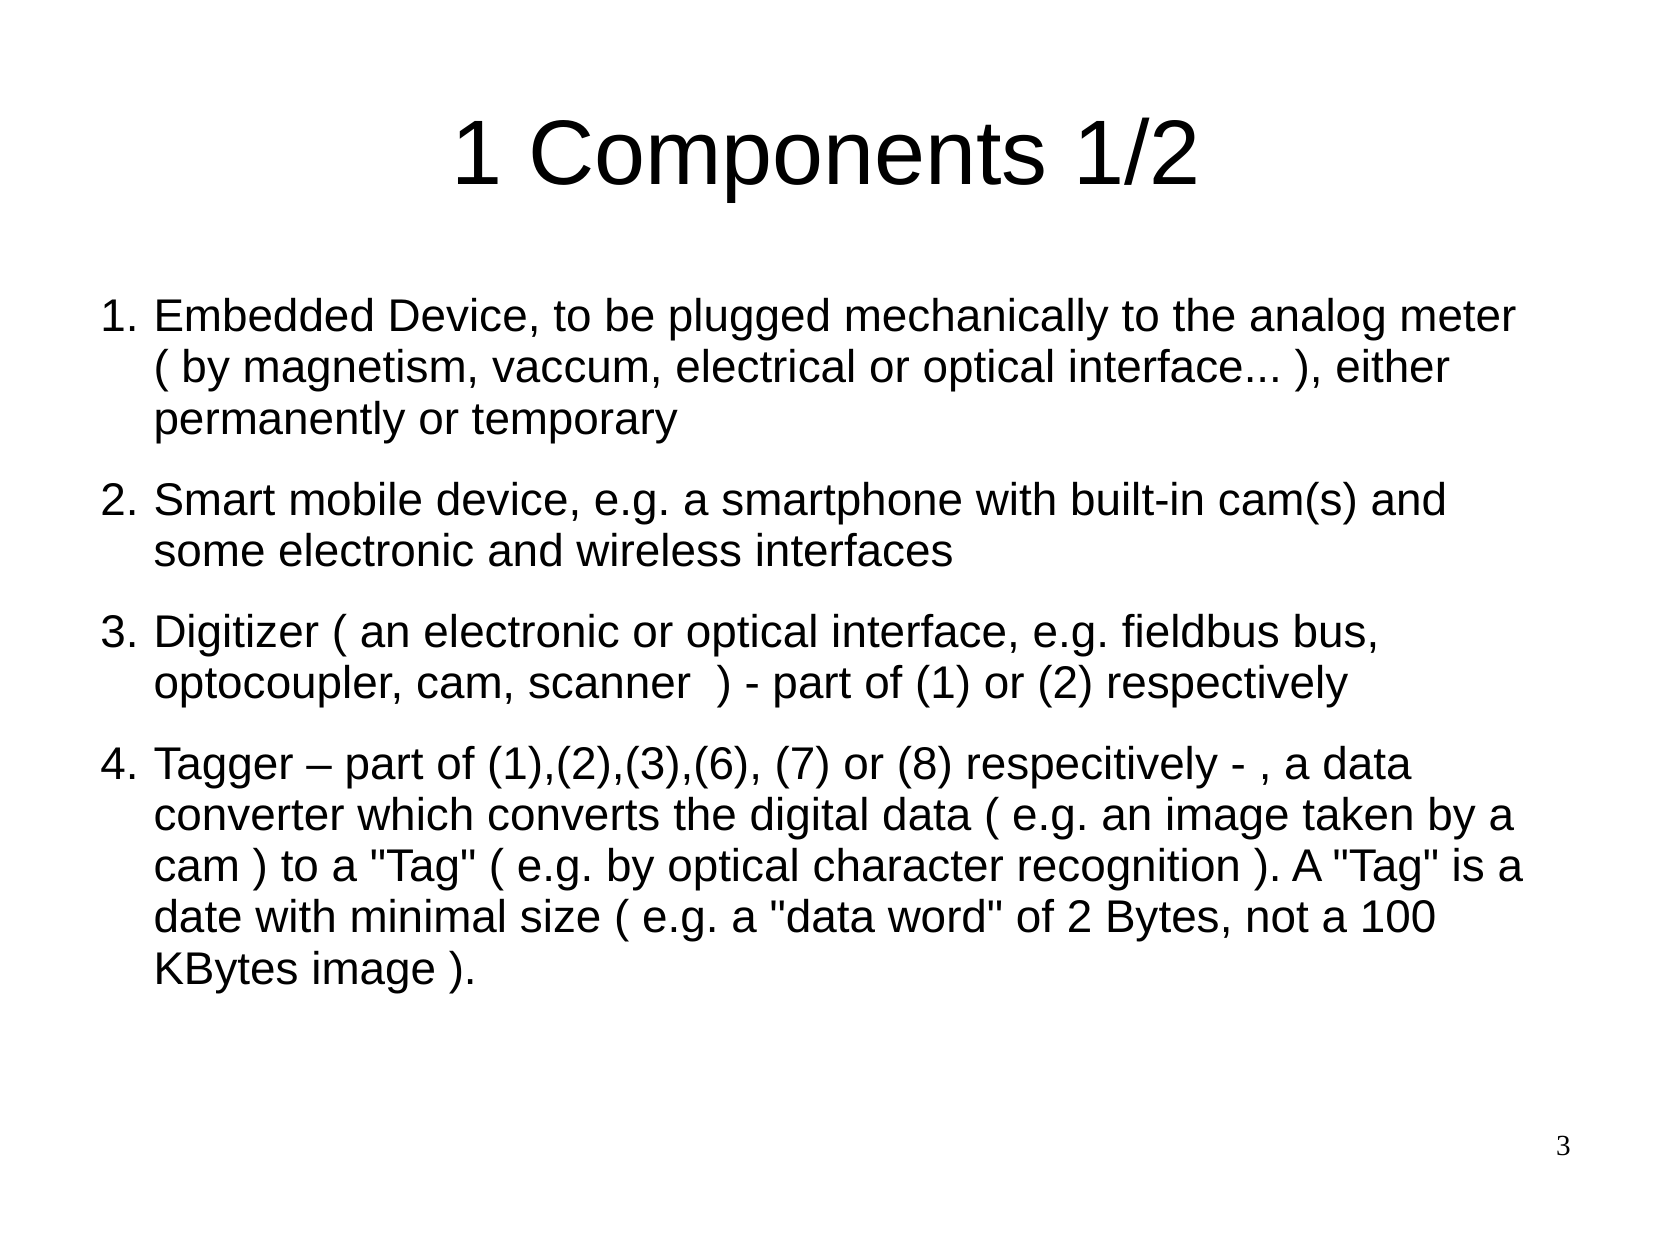

# 1 Components 1/2
Embedded Device, to be plugged mechanically to the analog meter ( by magnetism, vaccum, electrical or optical interface... ), either permanently or temporary
Smart mobile device, e.g. a smartphone with built-in cam(s) and some electronic and wireless interfaces
Digitizer ( an electronic or optical interface, e.g. fieldbus bus, optocoupler, cam, scanner ) - part of (1) or (2) respectively
Tagger – part of (1),(2),(3),(6), (7) or (8) respecitively - , a data converter which converts the digital data ( e.g. an image taken by a cam ) to a "Tag" ( e.g. by optical character recognition ). A "Tag" is a date with minimal size ( e.g. a "data word" of 2 Bytes, not a 100 KBytes image ).
3